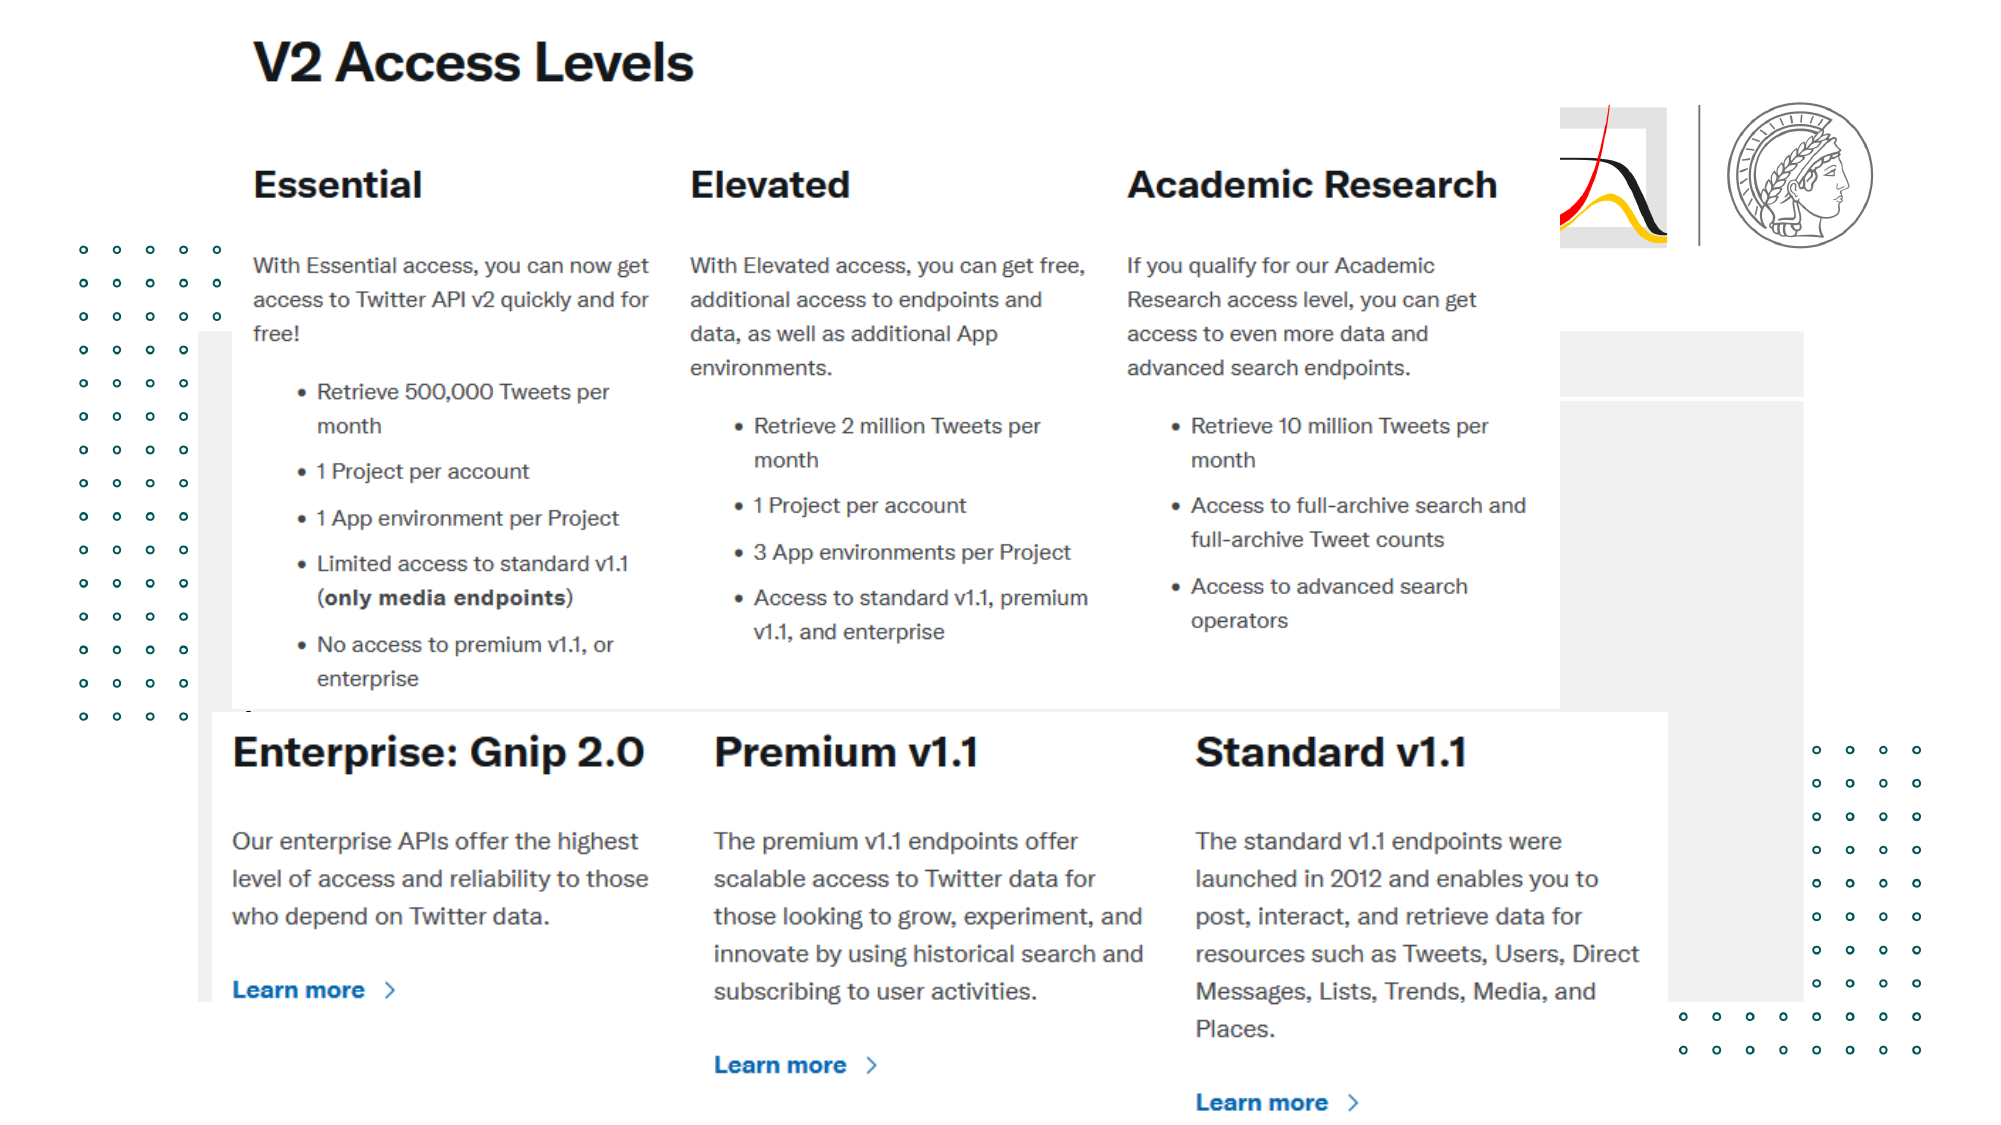

# The Twitter API
https://developer.twitter.com/en https://developer.twitter.com/en/docs/twitter-api
Different access levels (Commercial, free, academic access)
https://developer.twitter.com/en/docs/twitter-api